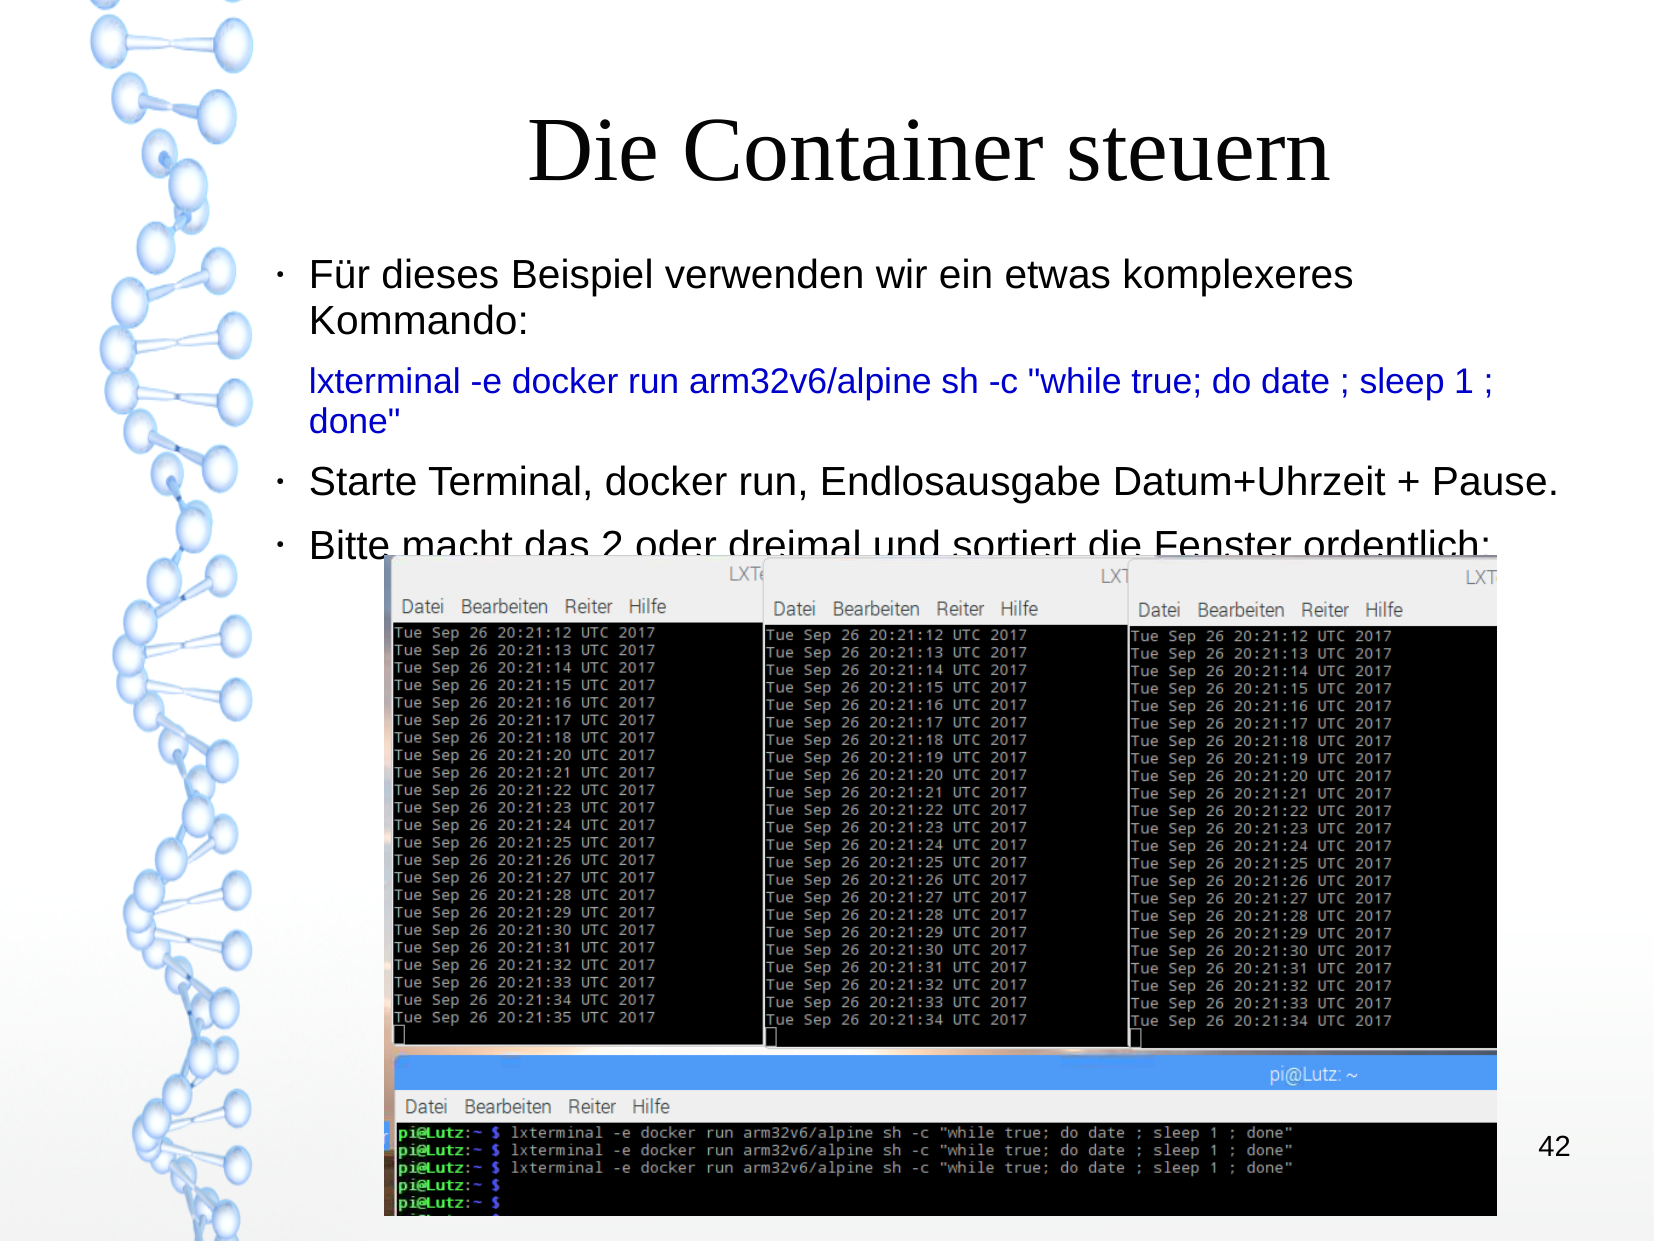

# Die Container steuern
Für dieses Beispiel verwenden wir ein etwas komplexeres Kommando:
lxterminal -e docker run arm32v6/alpine sh -c "while true; do date ; sleep 1 ; done"
Starte Terminal, docker run, Endlosausgabe Datum+Uhrzeit + Pause.
Bitte macht das 2 oder dreimal und sortiert die Fenster ordentlich:
42